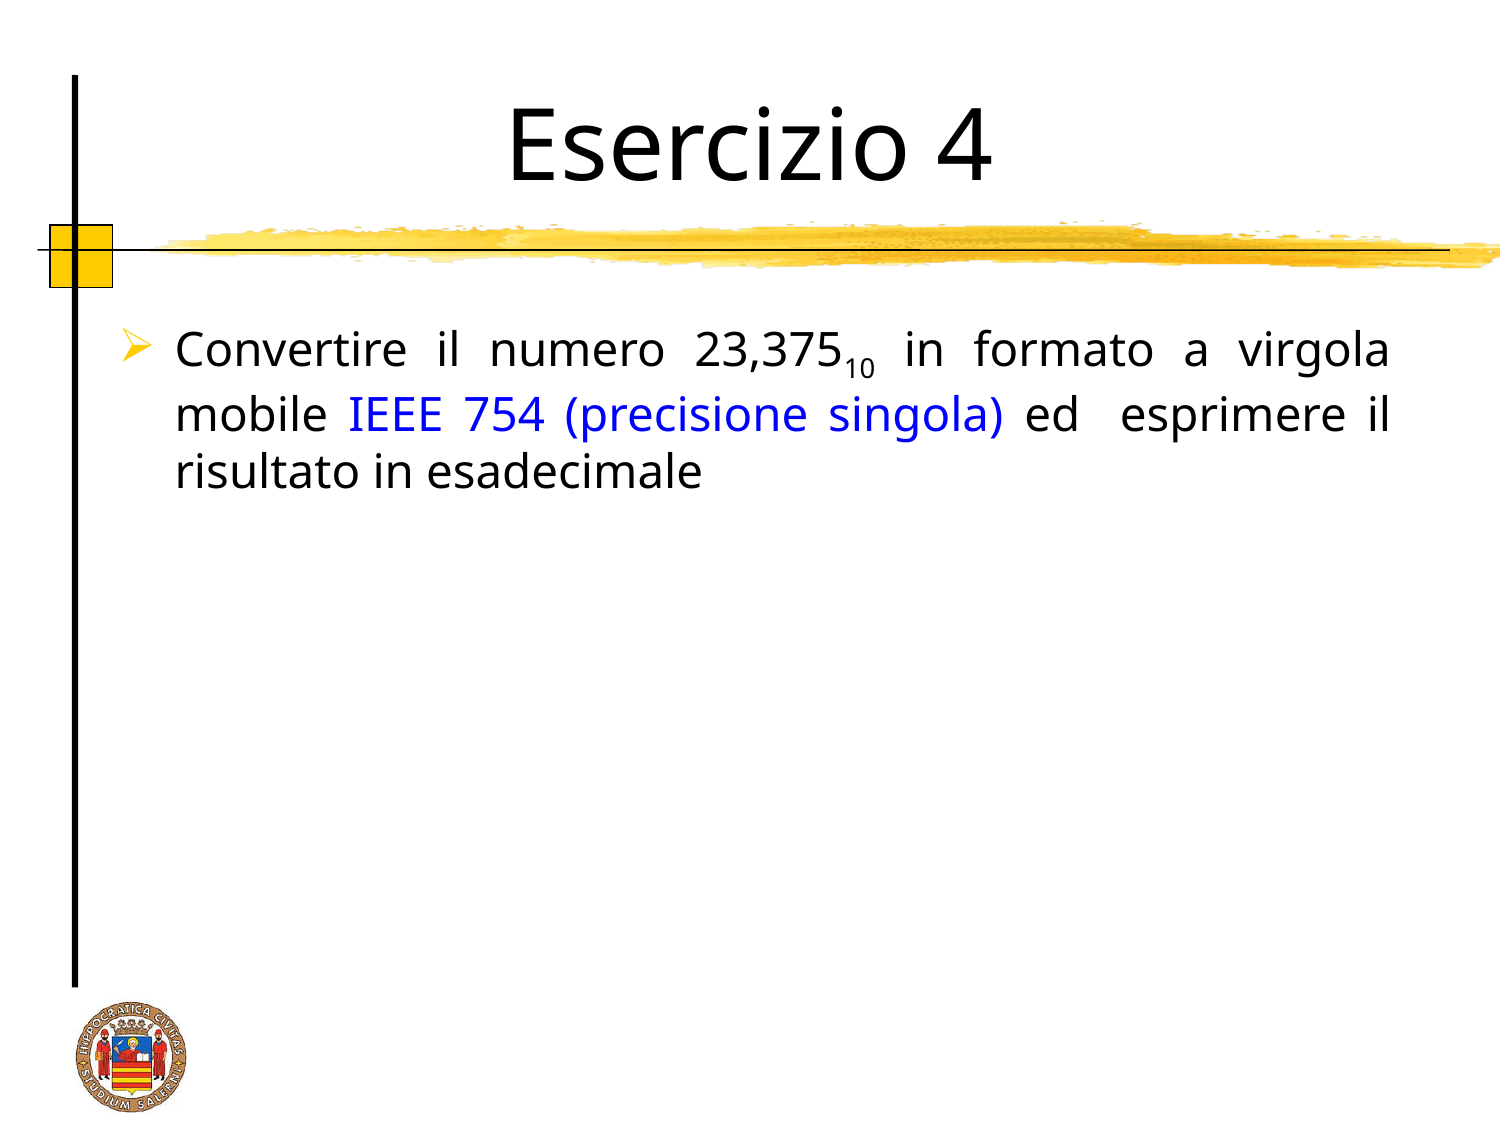

Esercizio 4
# Convertire il numero 23,37510 in formato a virgola mobile IEEE 754 (precisione singola) ed esprimere il risultato in esadecimale